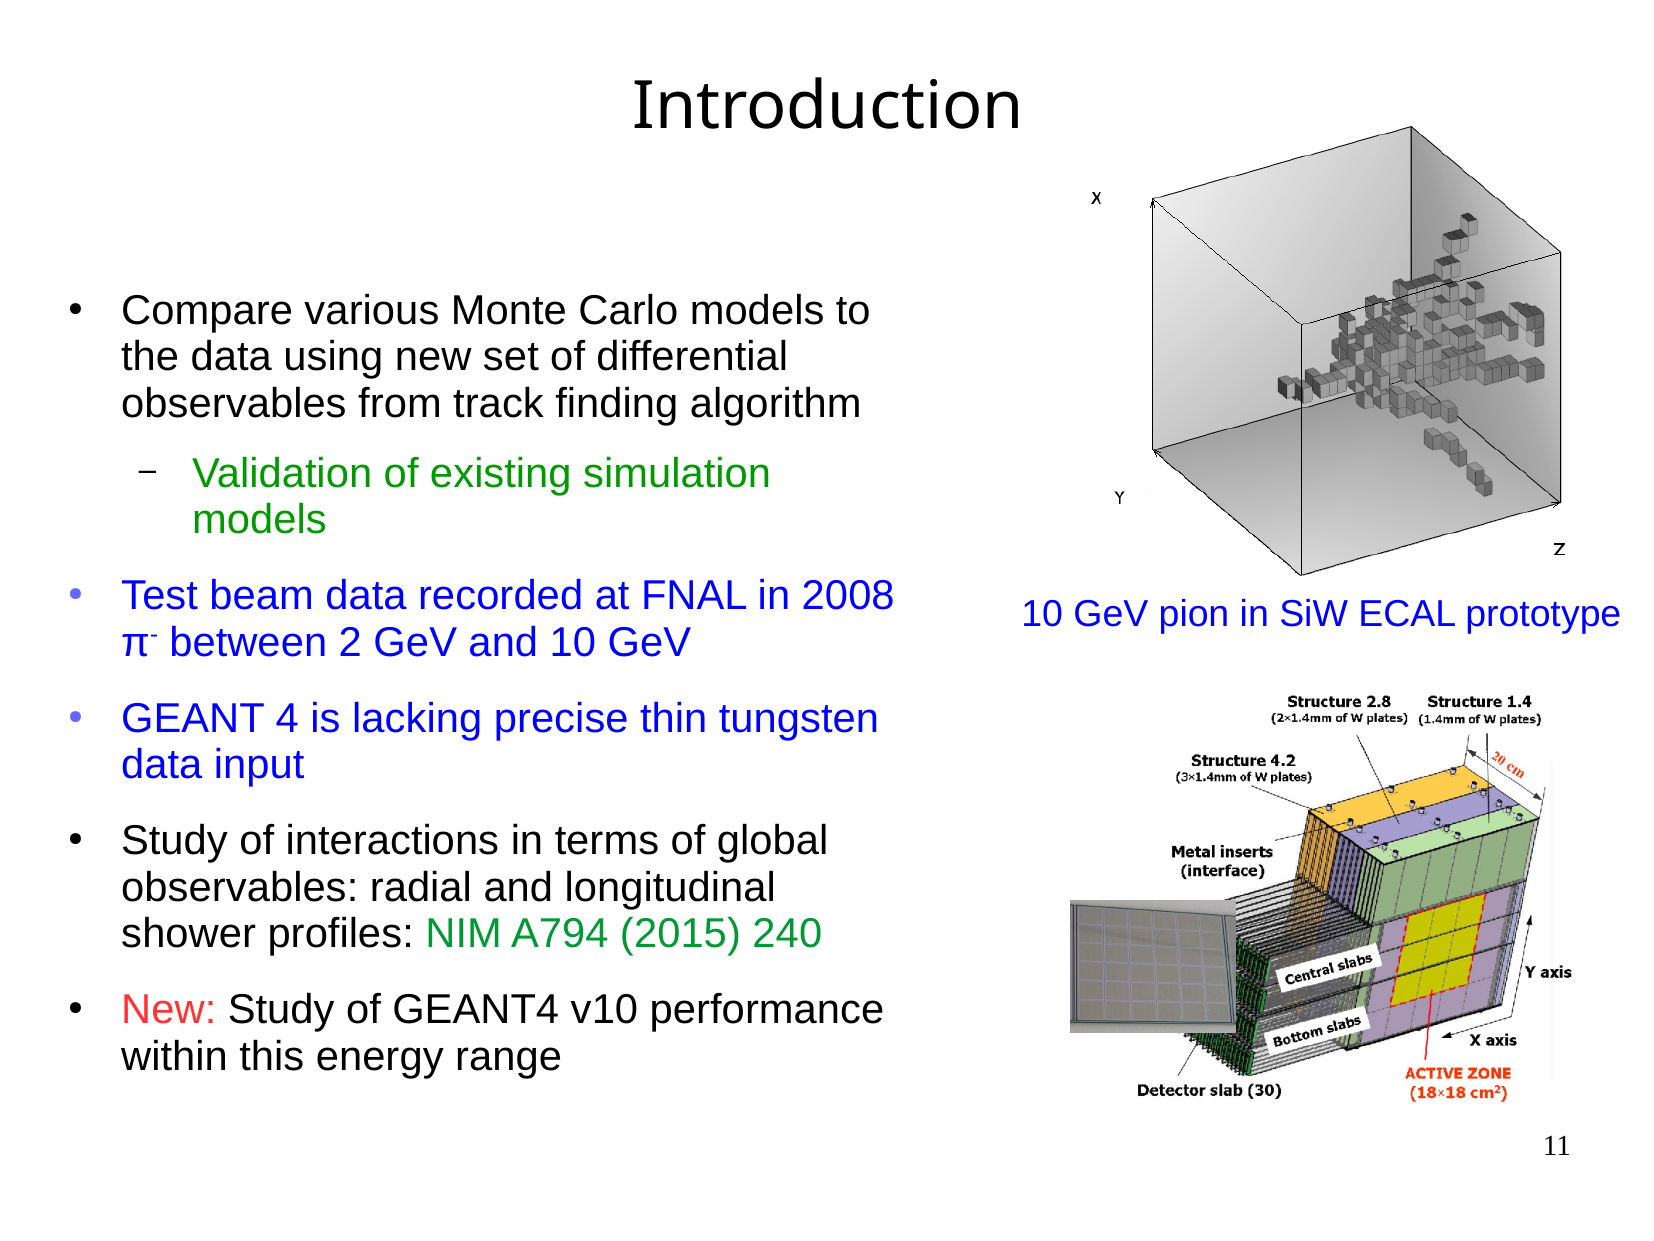

# Introduction
Compare various Monte Carlo models to the data using new set of differential observables from track finding algorithm
Validation of existing simulation models
Test beam data recorded at FNAL in 2008 π- between 2 GeV and 10 GeV
GEANT 4 is lacking precise thin tungsten data input
Study of interactions in terms of global observables: radial and longitudinal shower profiles: NIM A794 (2015) 240
New: Study of GEANT4 v10 performance within this energy range
10 GeV pion in SiW ECAL prototype
11